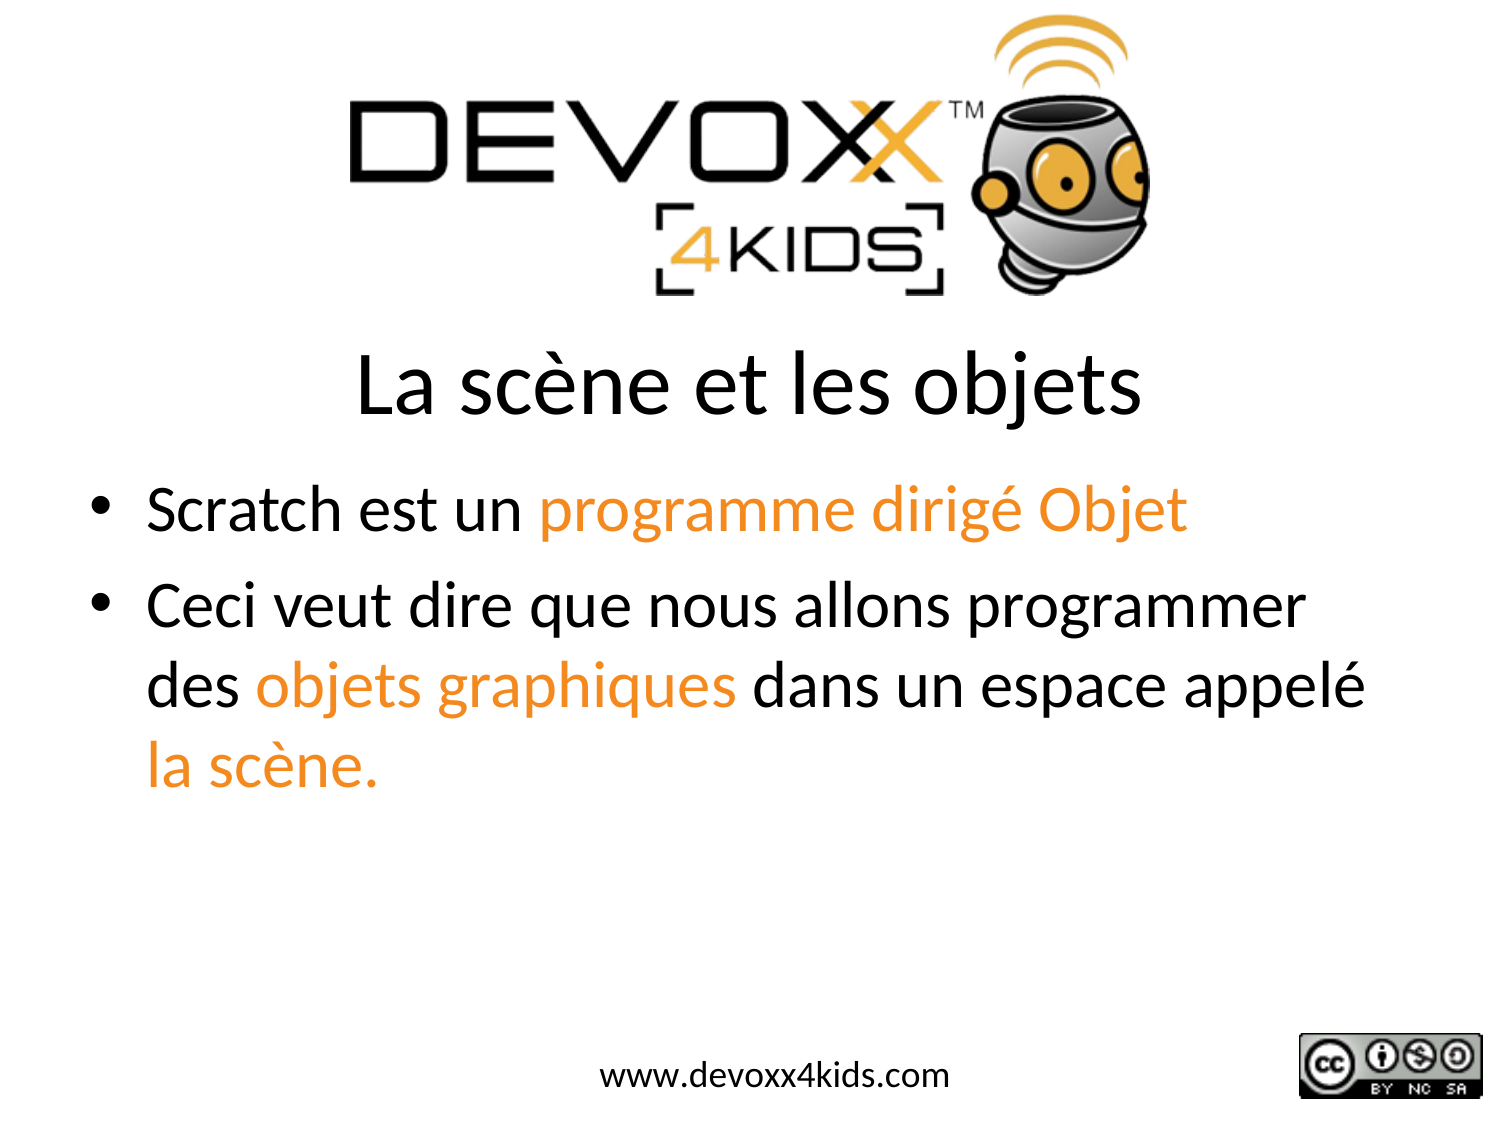

# La scène et les objets
Scratch est un programme dirigé Objet
Ceci veut dire que nous allons programmer des objets graphiques dans un espace appelé la scène.